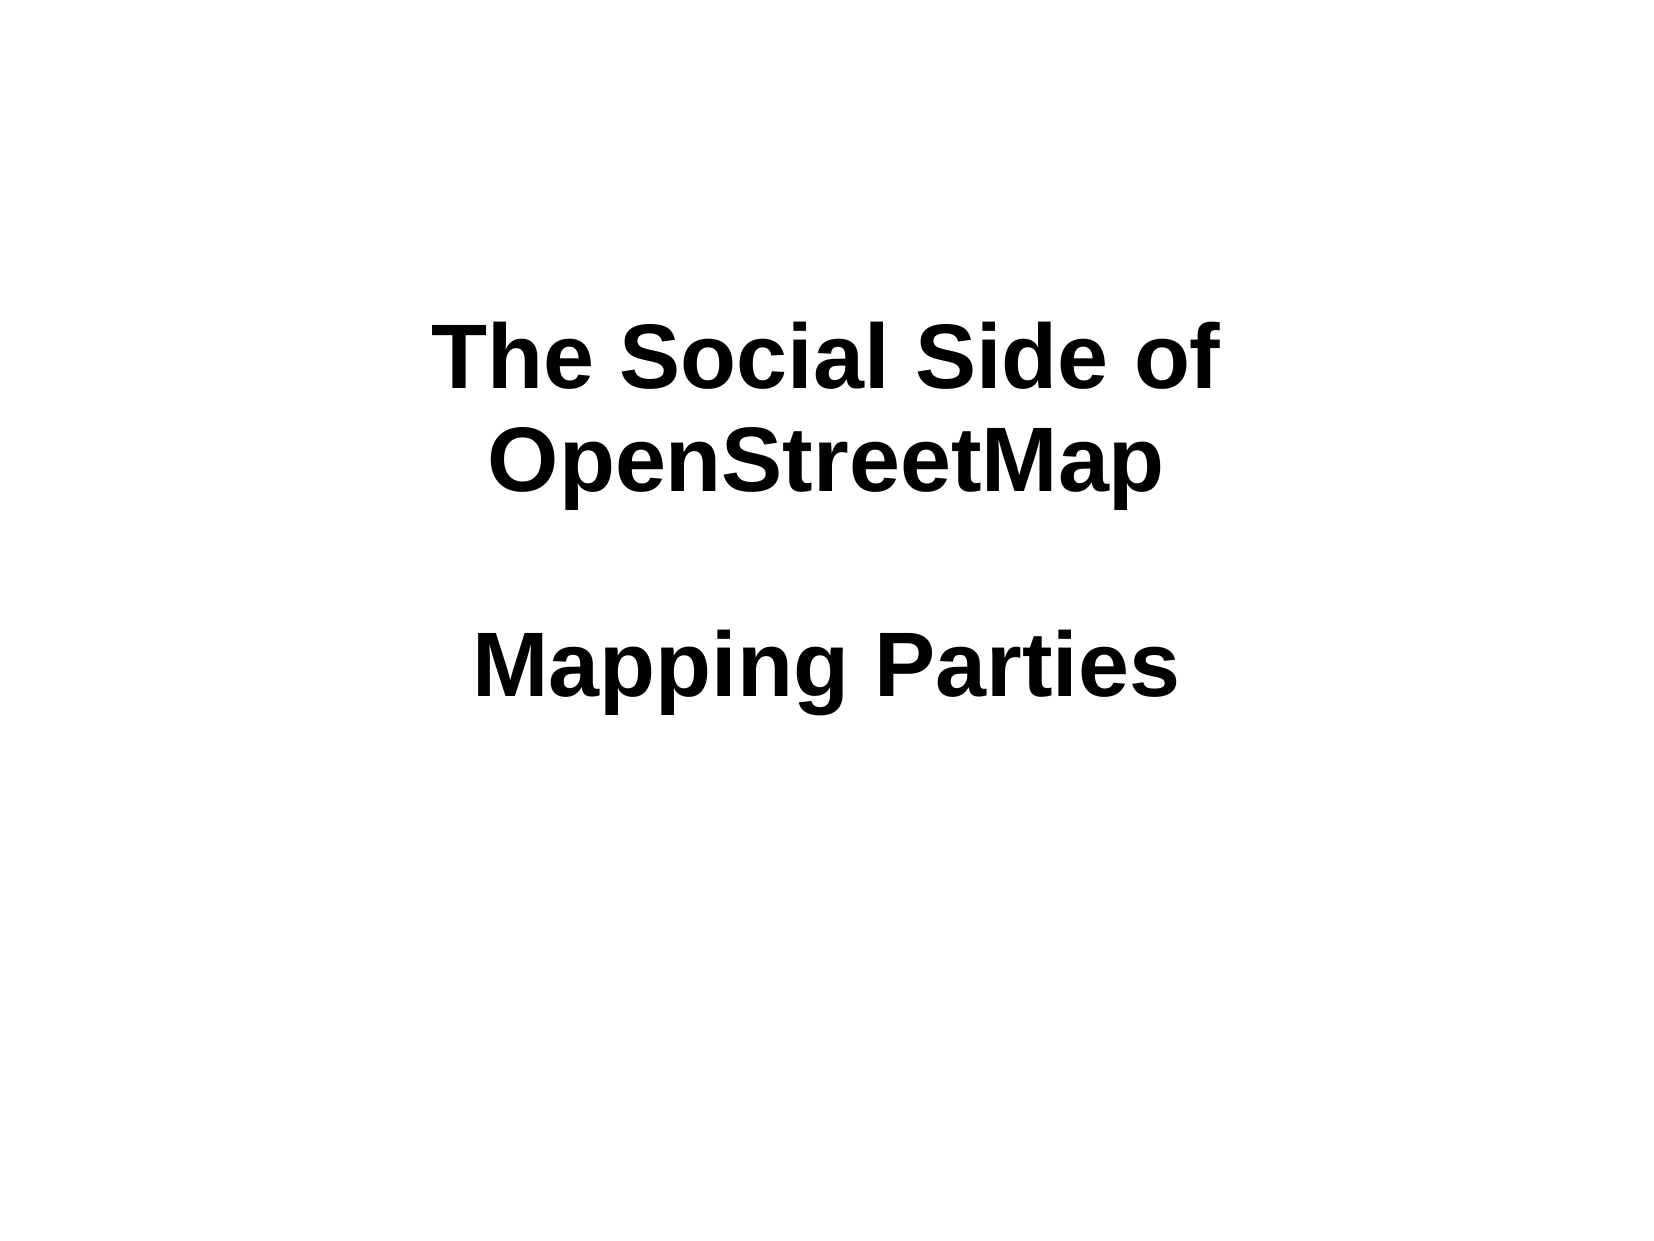

# The Social Side of OpenStreetMap Mapping Parties